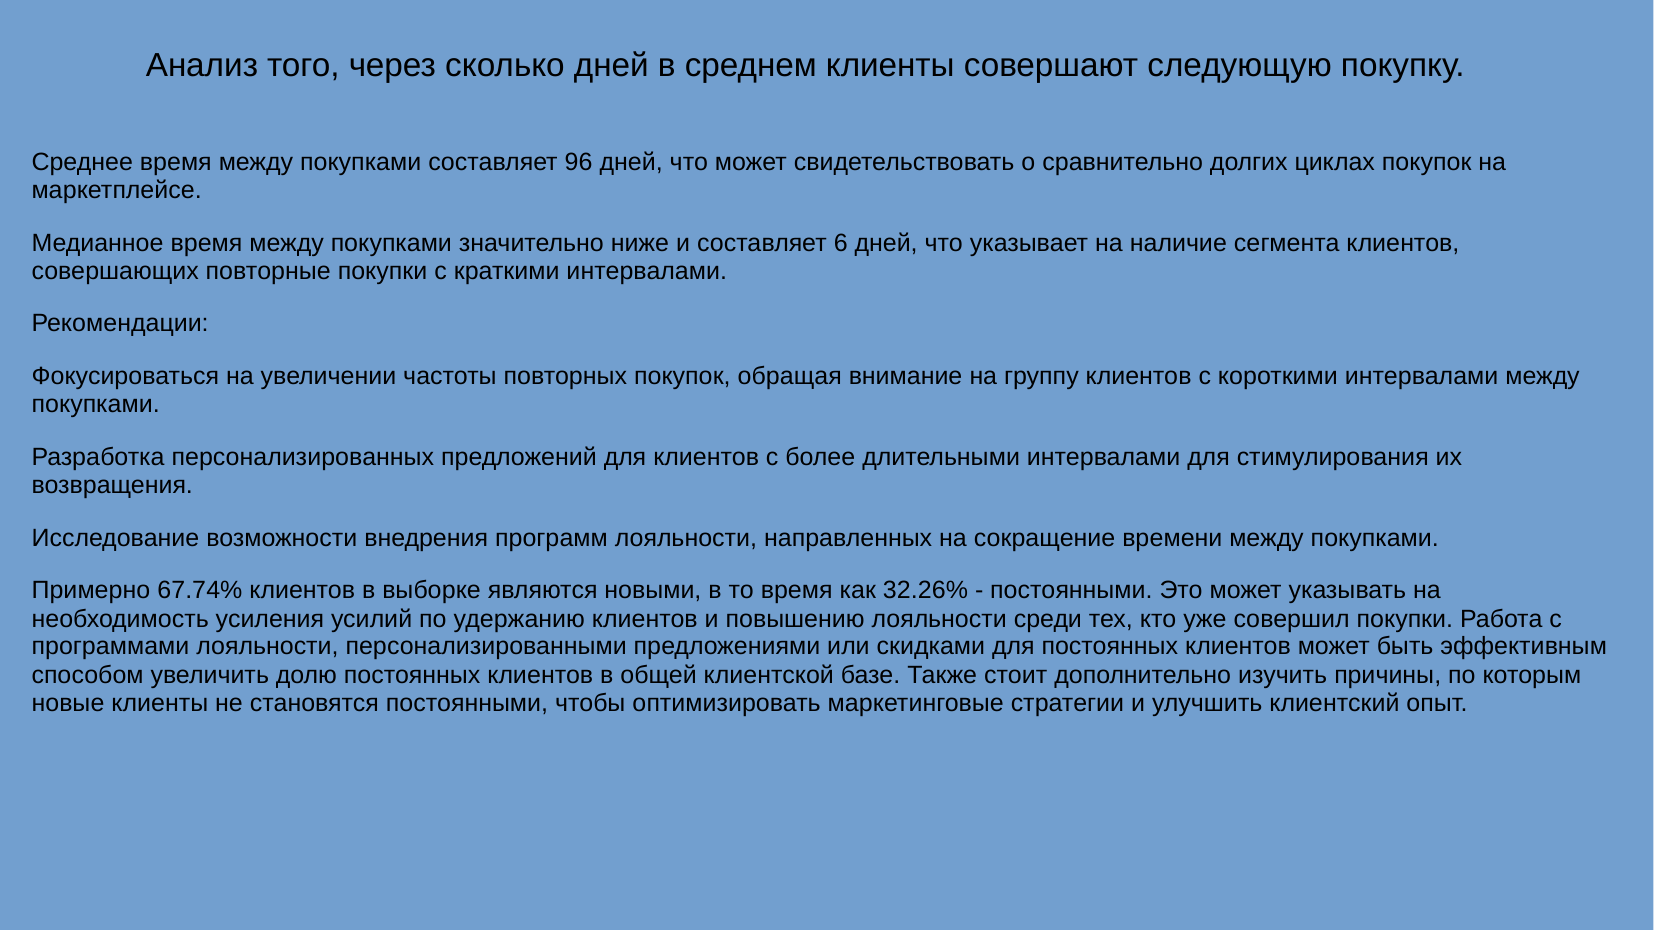

# Анализ того, через сколько дней в среднем клиенты совершают следующую покупку.
Среднее время между покупками составляет 96 дней, что может свидетельствовать о сравнительно долгих циклах покупок на маркетплейсе.
Медианное время между покупками значительно ниже и составляет 6 дней, что указывает на наличие сегмента клиентов, совершающих повторные покупки с краткими интервалами.
Рекомендации:
Фокусироваться на увеличении частоты повторных покупок, обращая внимание на группу клиентов с короткими интервалами между покупками.
Разработка персонализированных предложений для клиентов с более длительными интервалами для стимулирования их возвращения.
Исследование возможности внедрения программ лояльности, направленных на сокращение времени между покупками.
Примерно 67.74% клиентов в выборке являются новыми, в то время как 32.26% - постоянными. Это может указывать на необходимость усиления усилий по удержанию клиентов и повышению лояльности среди тех, кто уже совершил покупки. Работа с программами лояльности, персонализированными предложениями или скидками для постоянных клиентов может быть эффективным способом увеличить долю постоянных клиентов в общей клиентской базе. Также стоит дополнительно изучить причины, по которым новые клиенты не становятся постоянными, чтобы оптимизировать маркетинговые стратегии и улучшить клиентский опыт.
18